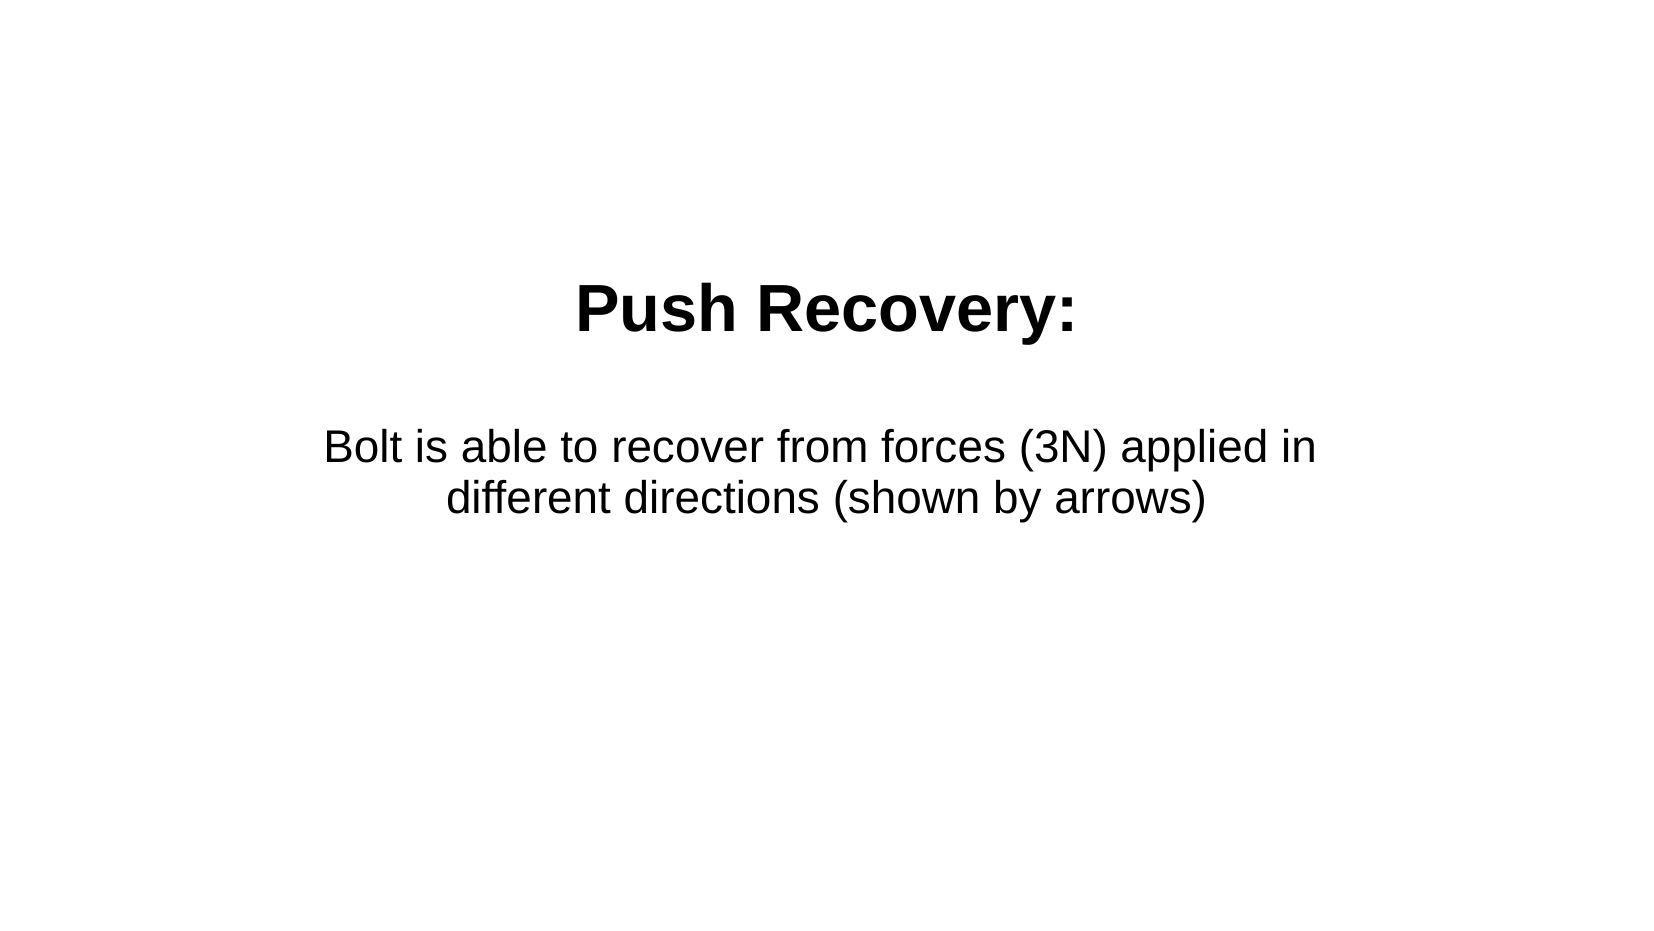

# Push Recovery:
Bolt is able to recover from forces (3N) applied in
different directions (shown by arrows)